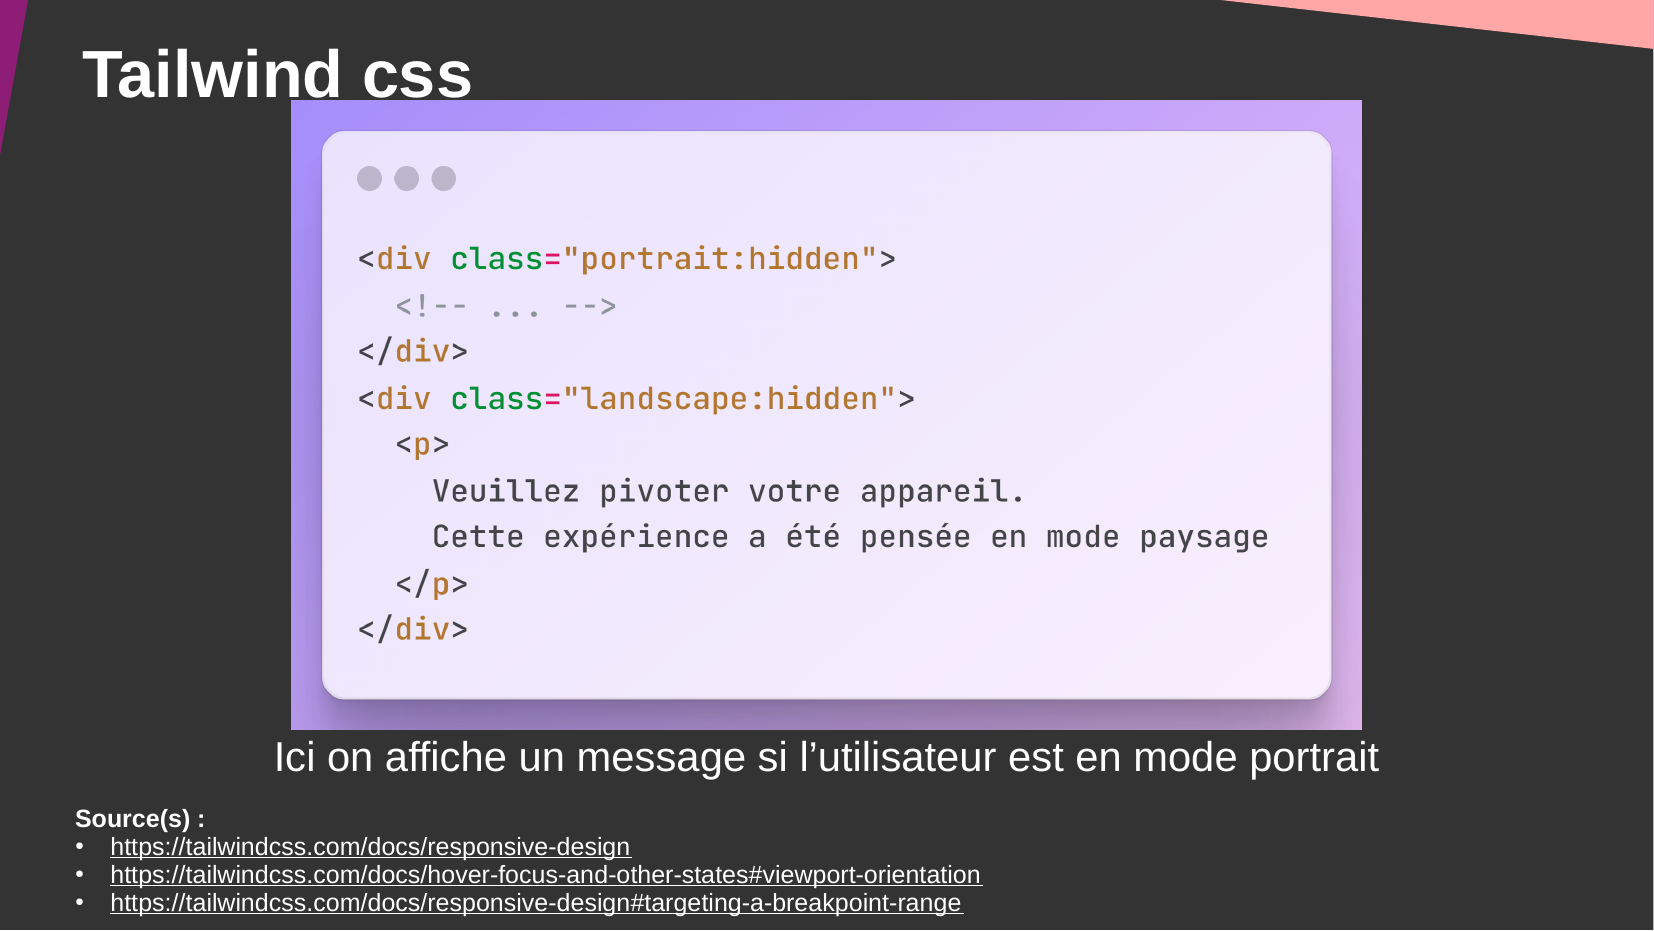

# Tailwind css
Ici on affiche un message si l’utilisateur est en mode portrait
Source(s) :
https://tailwindcss.com/docs/responsive-design
https://tailwindcss.com/docs/hover-focus-and-other-states#viewport-orientation
https://tailwindcss.com/docs/responsive-design#targeting-a-breakpoint-range